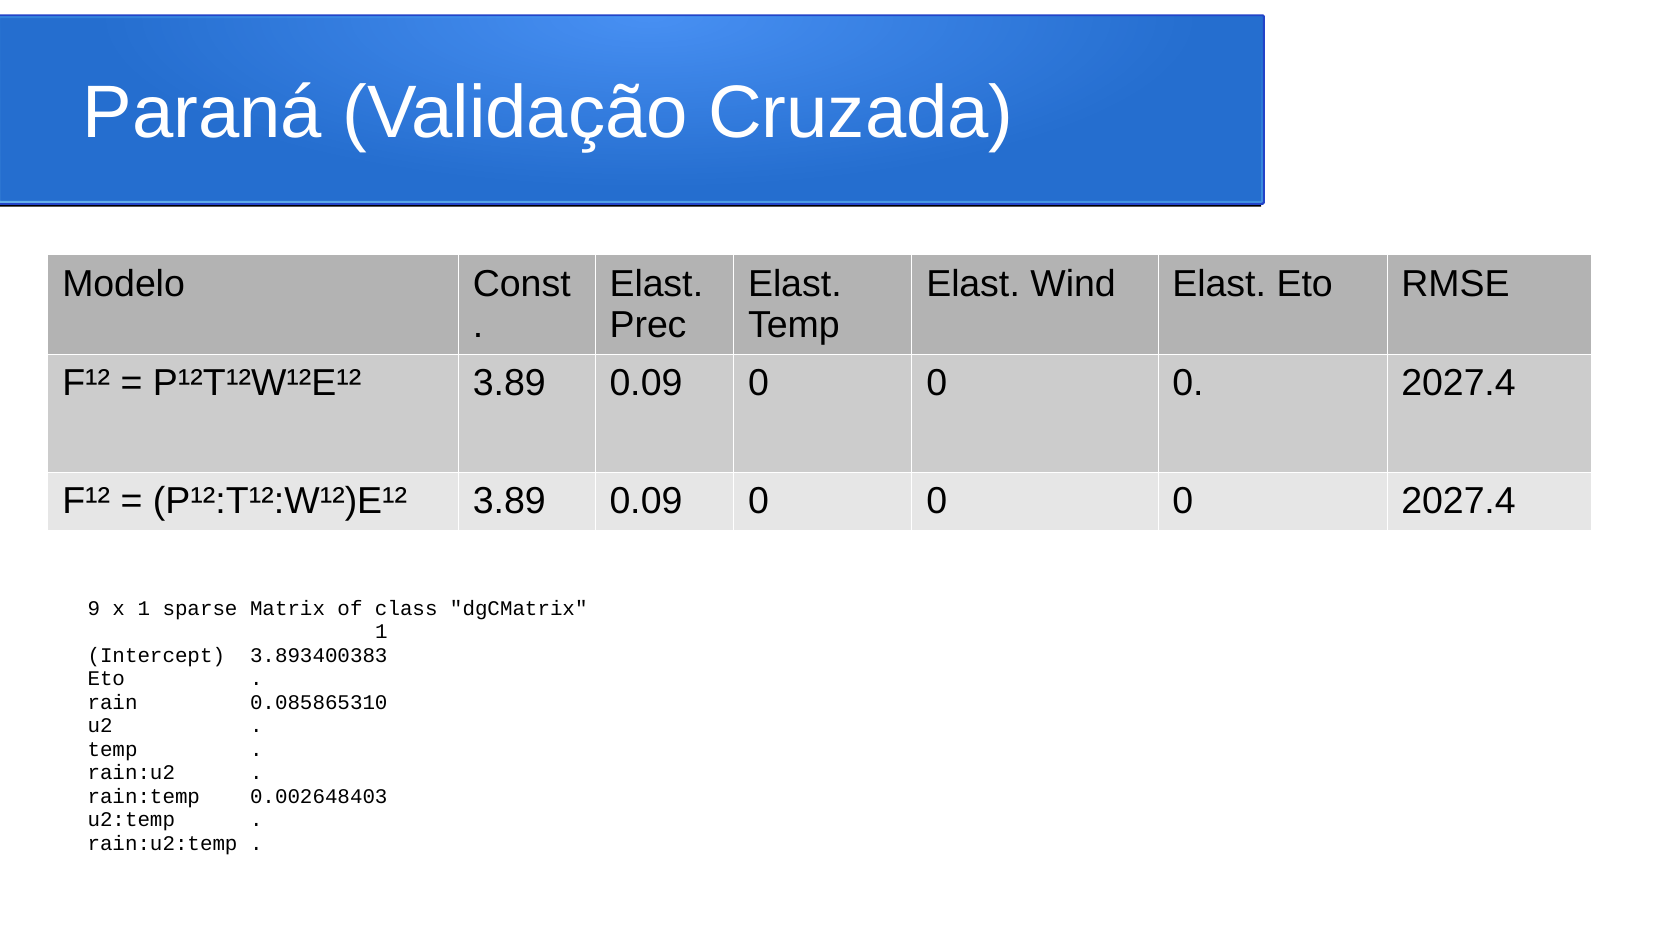

# Paraná (Validação Cruzada)
| Modelo | Const. | Elast. Prec | Elast. Temp | Elast. Wind | Elast. Eto | RMSE |
| --- | --- | --- | --- | --- | --- | --- |
| F¹² = P¹²T¹²W¹²E¹² | 3.89 | 0.09 | 0 | 0 | 0. | 2027.4 |
| F¹² = (P¹²:T¹²:W¹²)E¹² | 3.89 | 0.09 | 0 | 0 | 0 | 2027.4 |
9 x 1 sparse Matrix of class "dgCMatrix"
 1
(Intercept) 3.893400383
Eto .
rain 0.085865310
u2 .
temp .
rain:u2 .
rain:temp 0.002648403
u2:temp .
rain:u2:temp .